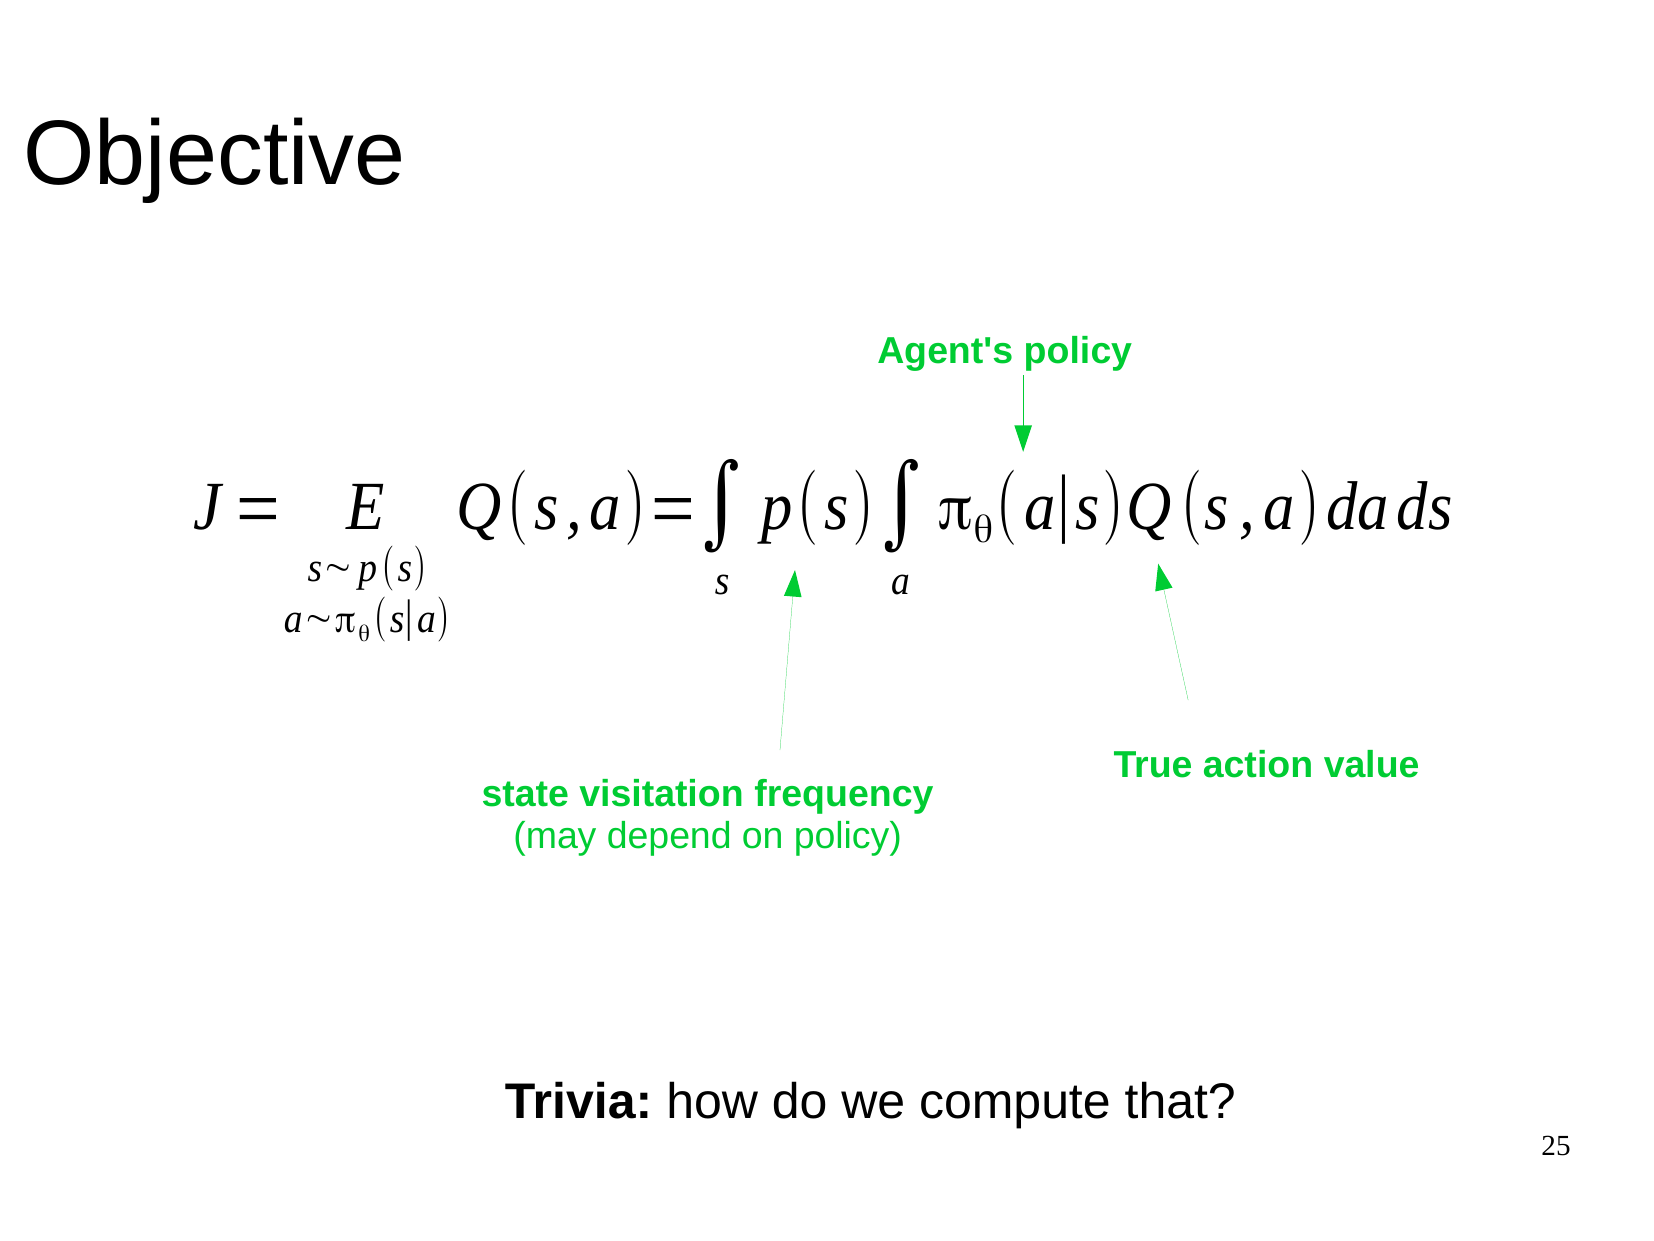

# Objective
Agent's policy
True action value
state visitation frequency
(may depend on policy)
Trivia: how do we compute that?
25